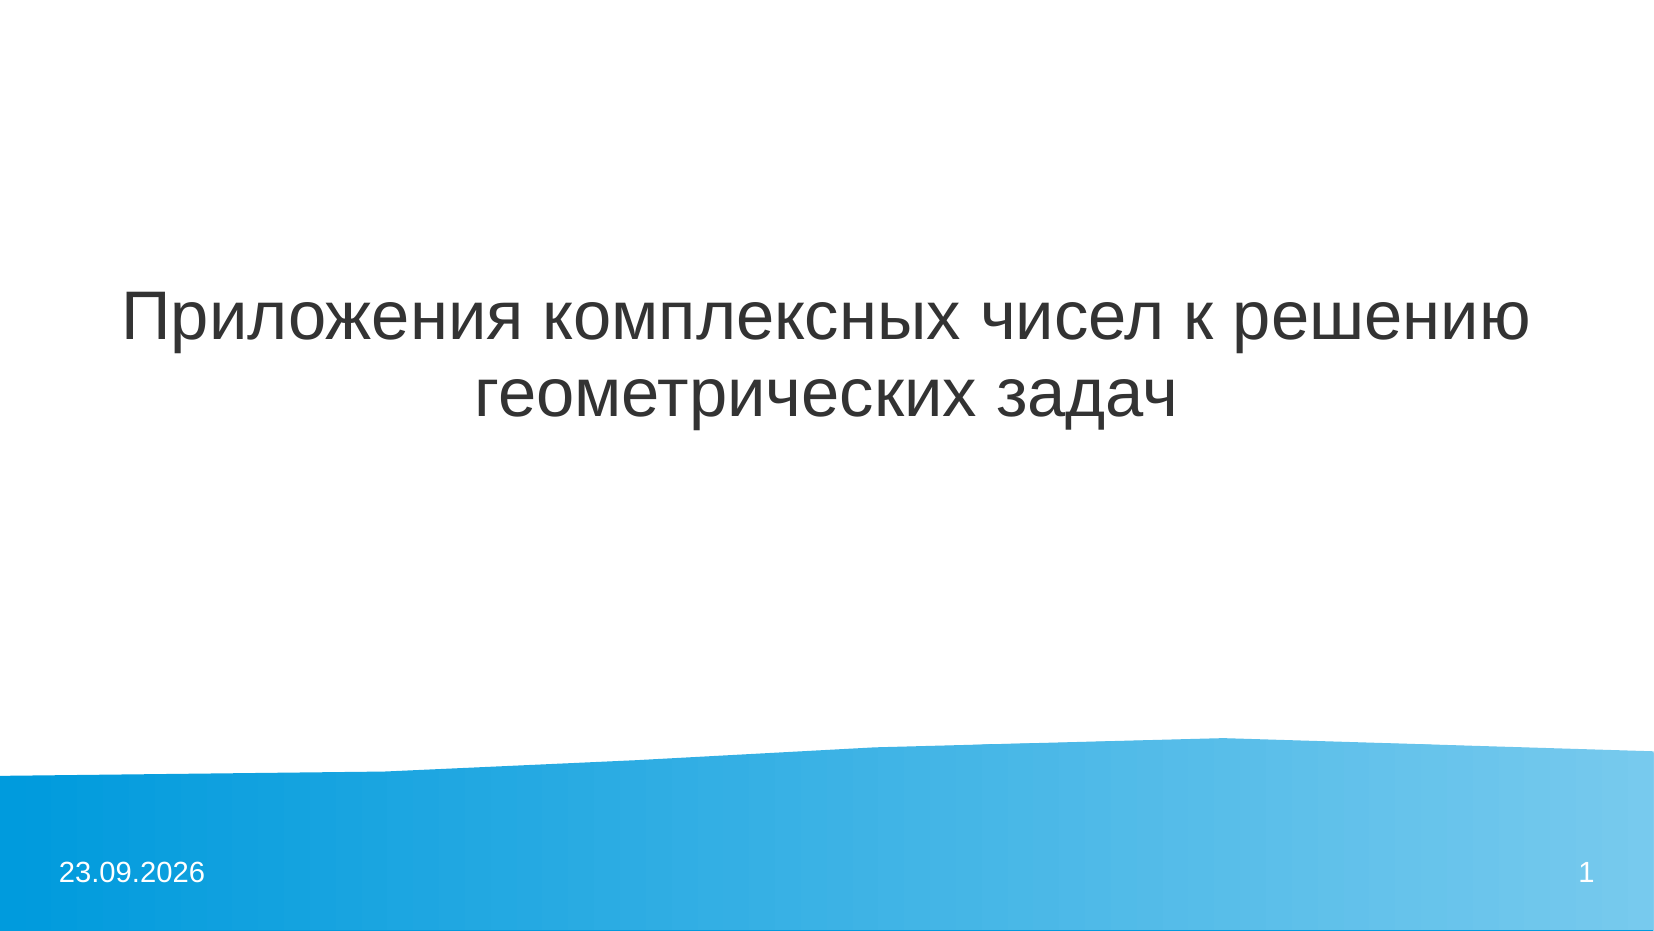

# Приложения комплексных чисел к решению геометрических задач